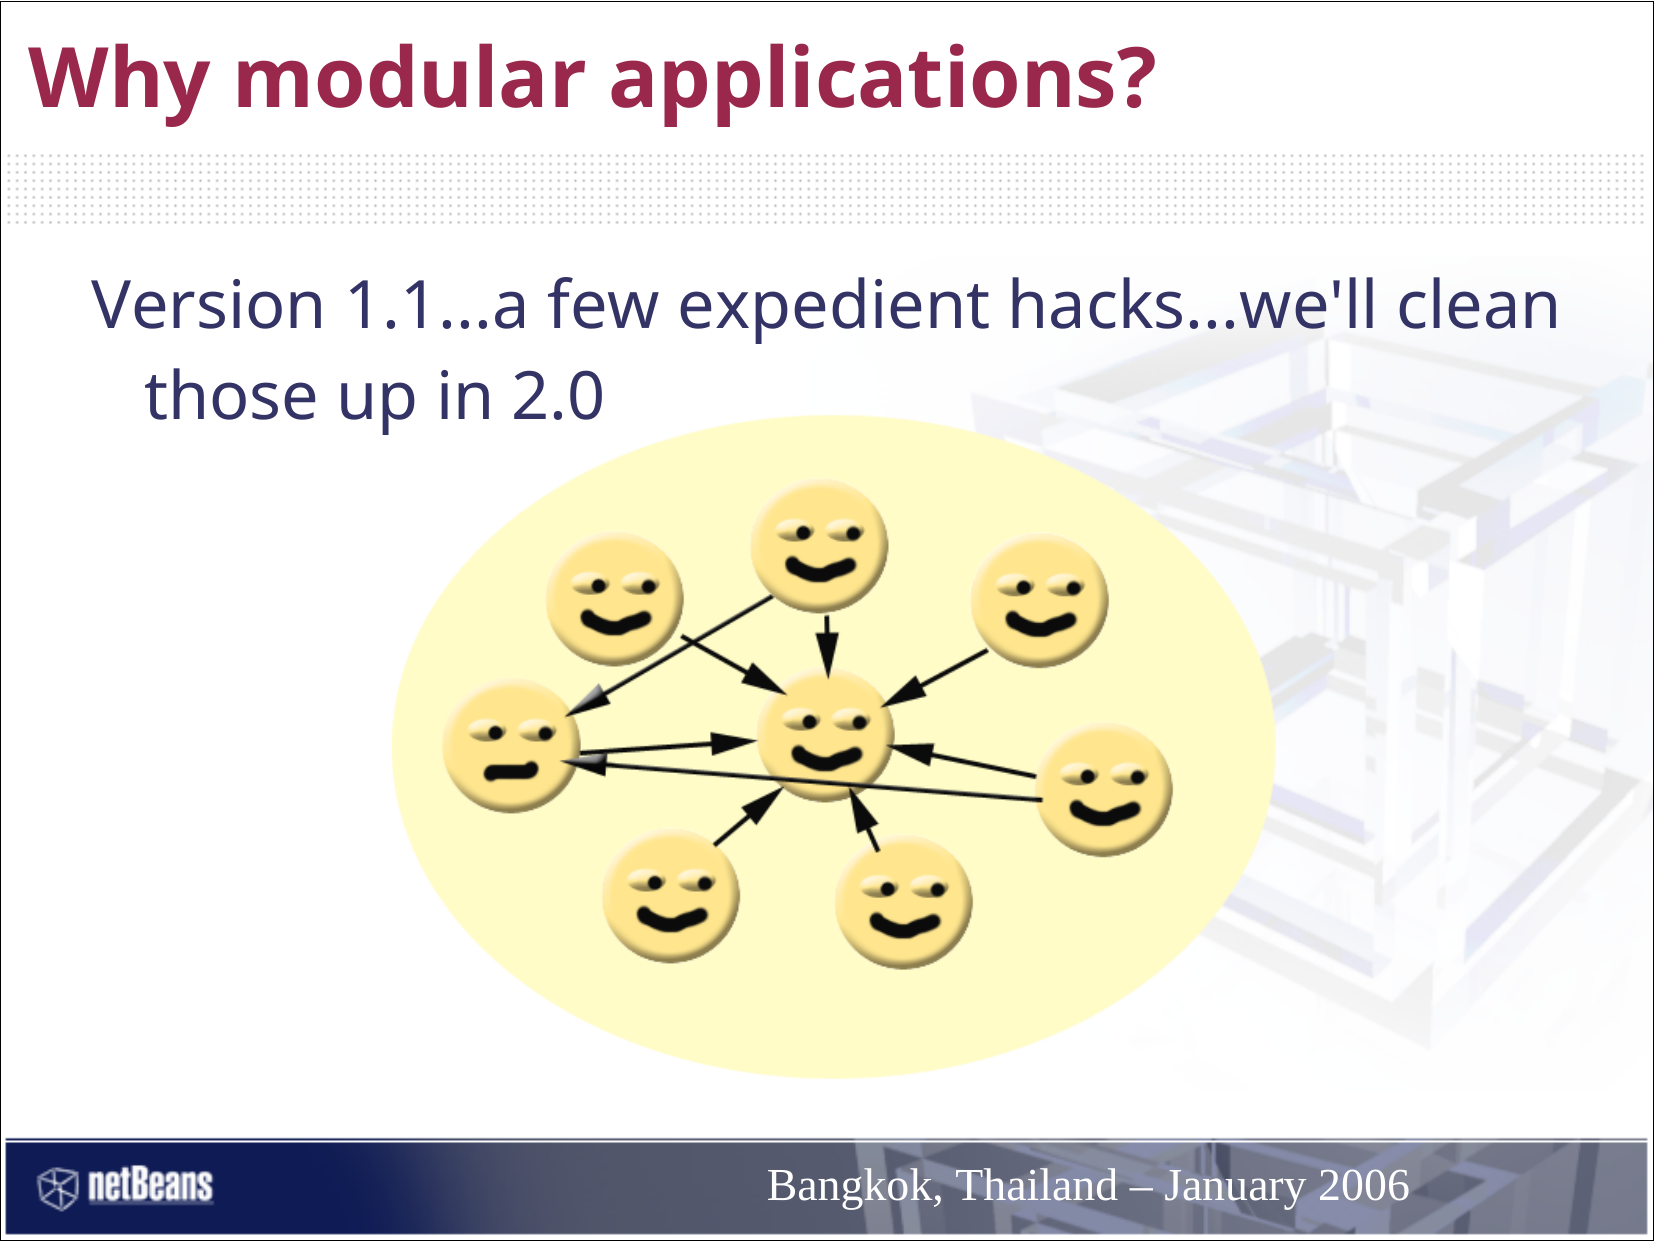

# Why modular applications?
Version 1.1...a few expedient hacks...we'll clean those up in 2.0